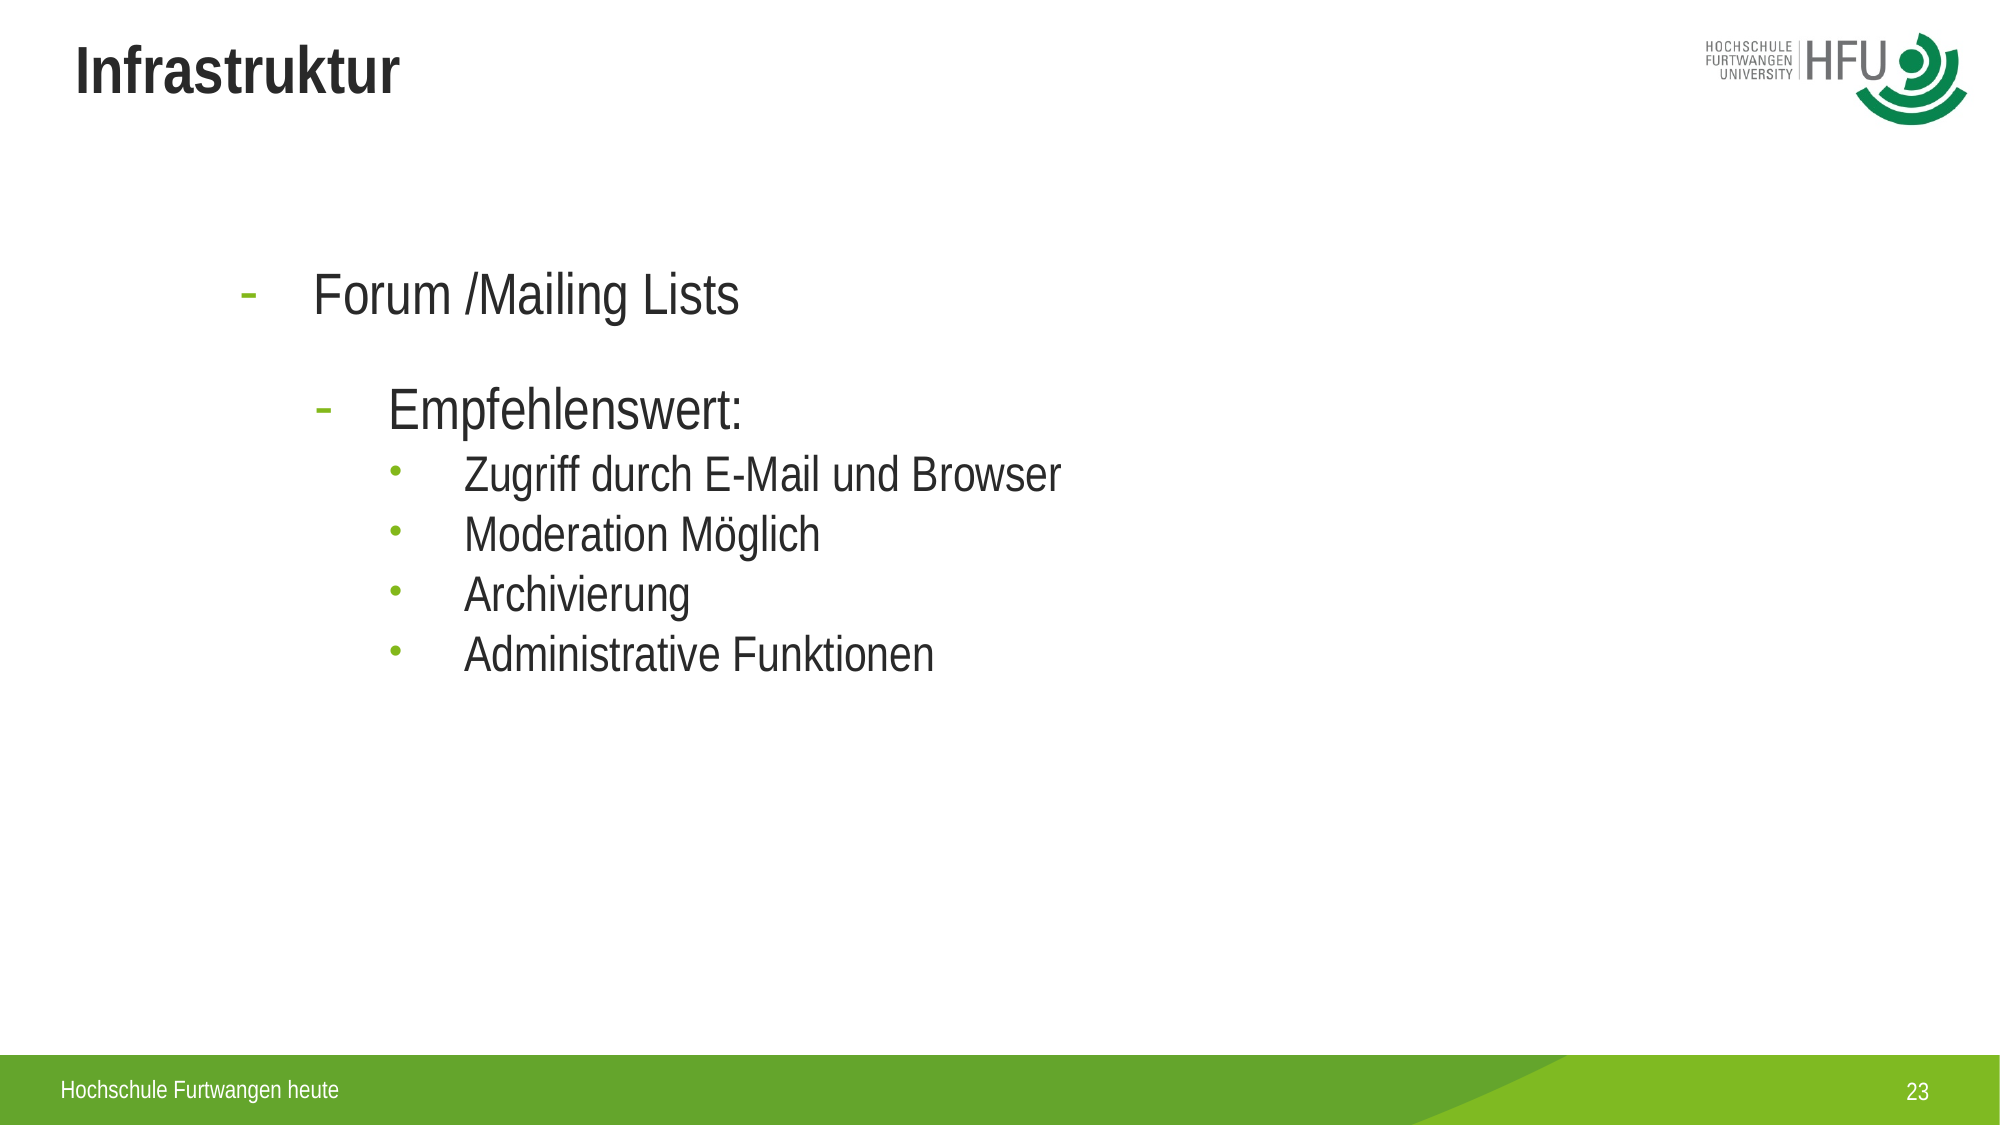

Infrastruktur
Forum /Mailing Lists
Empfehlenswert:
Zugriff durch E-Mail und Browser
Moderation Möglich
Archivierung
Administrative Funktionen
Hochschule Furtwangen heute